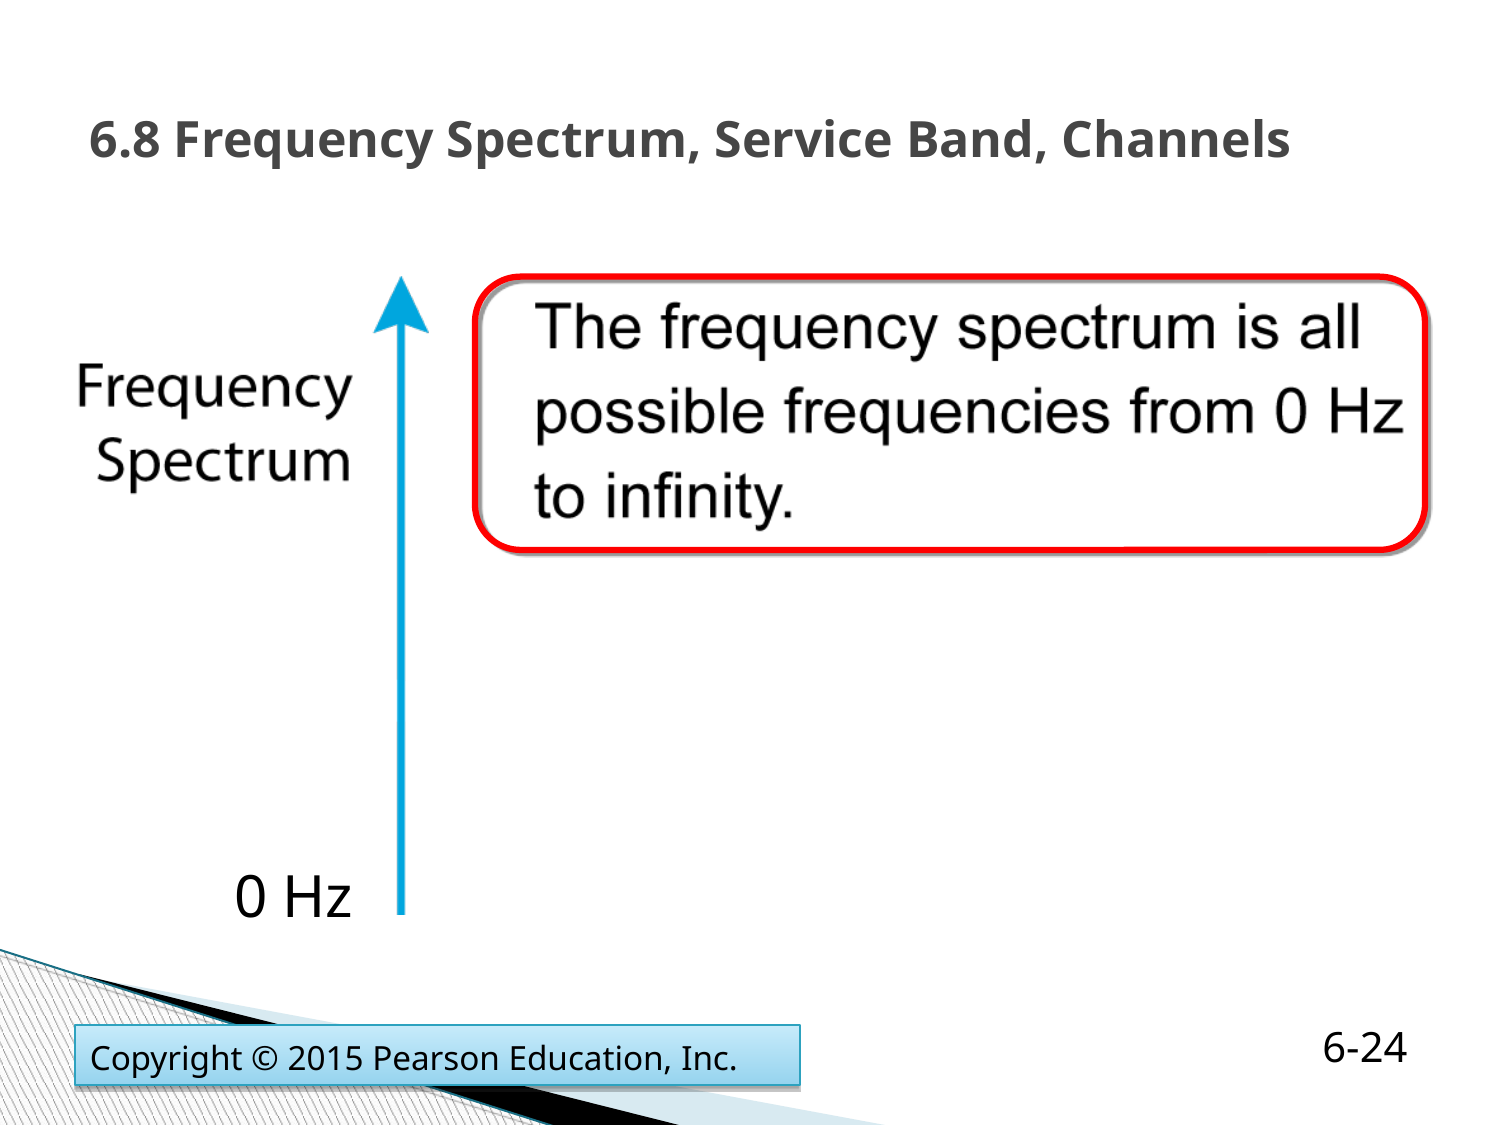

# 6.8 Frequency Spectrum, Service Band, Channels
0 Hz
Copyright © 2015 Pearson Education, Inc.